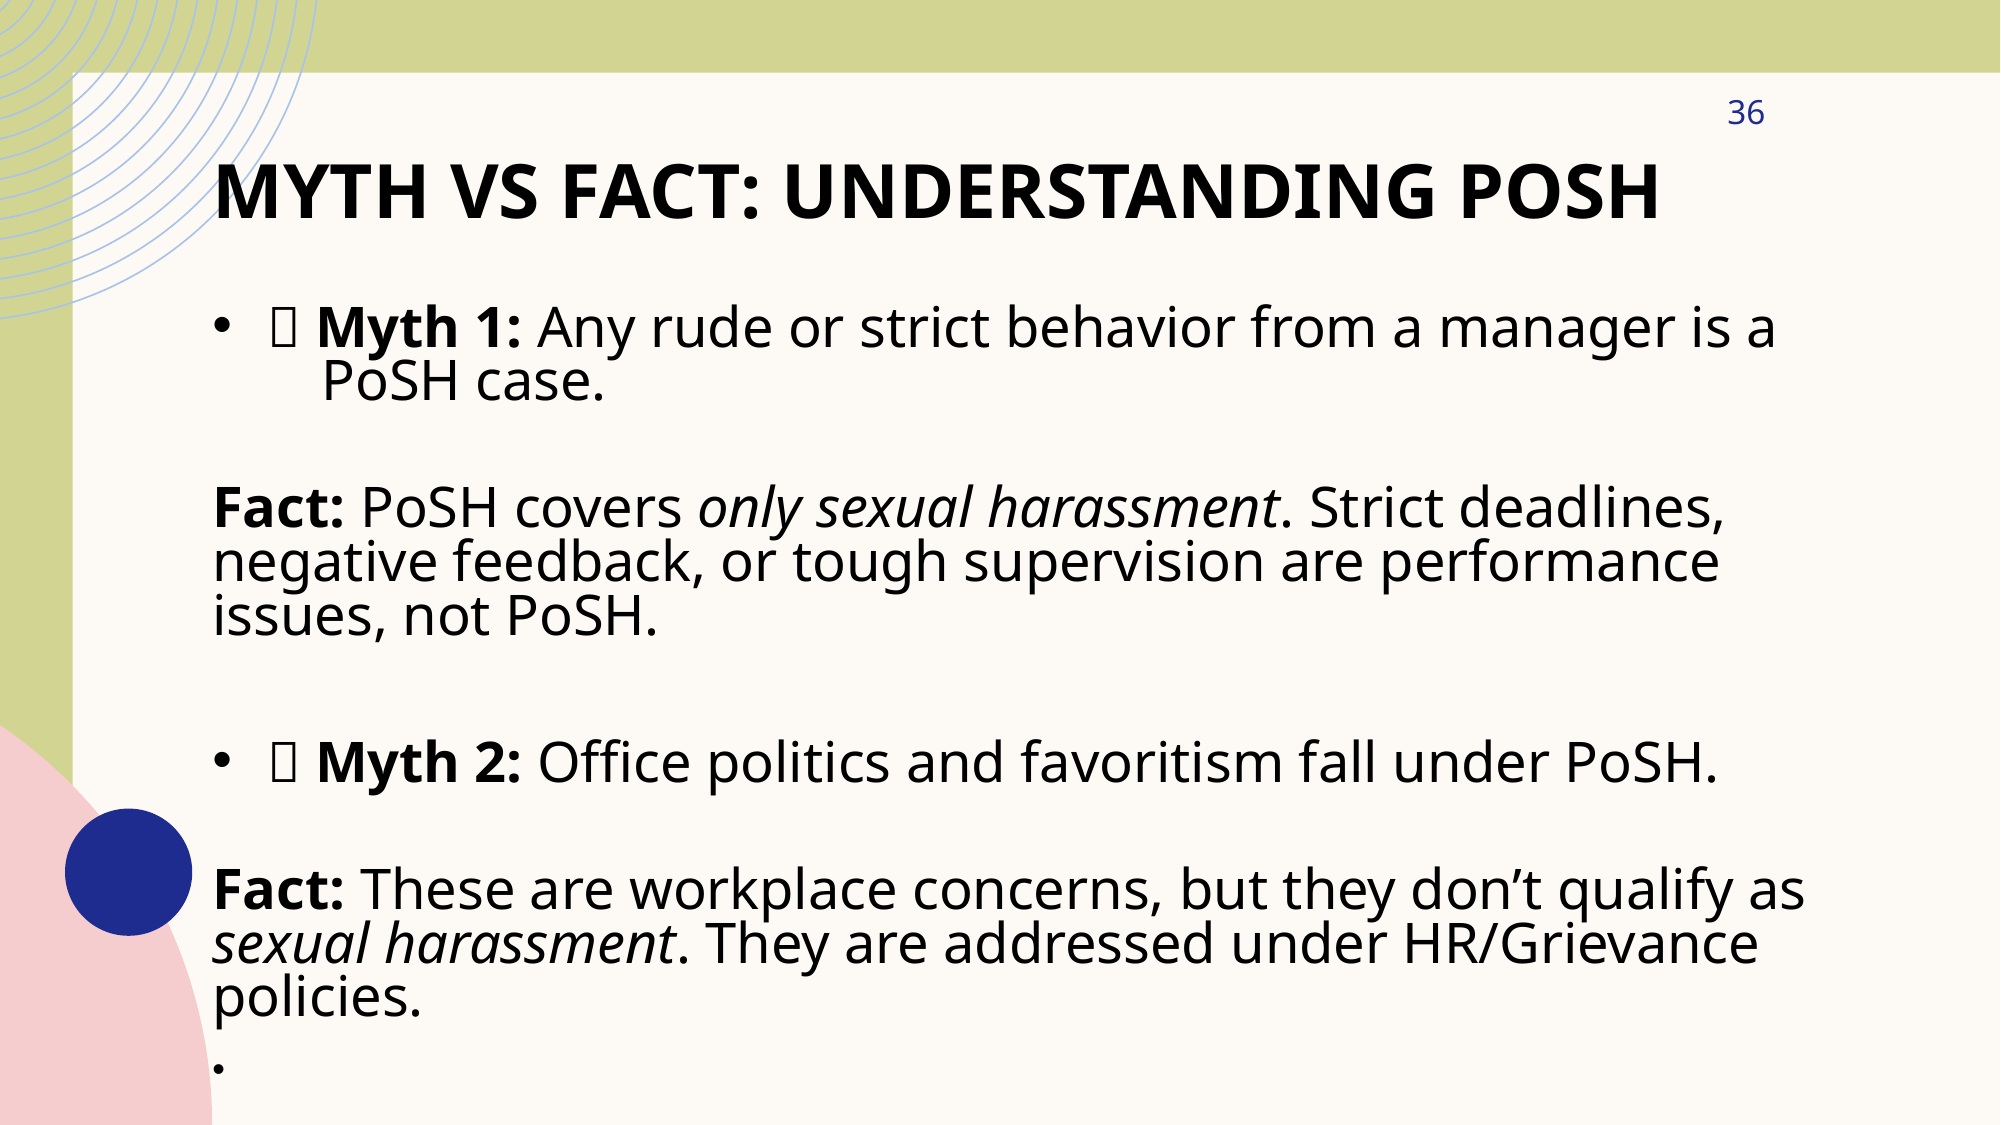

# Myth vs Fact: Understanding PoSH
🔹 Myth 1: Any rude or strict behavior from a manager is a PoSH case.
Fact: PoSH covers only sexual harassment. Strict deadlines, negative feedback, or tough supervision are performance issues, not PoSH.
🔹 Myth 2: Office politics and favoritism fall under PoSH.
Fact: These are workplace concerns, but they don’t qualify as sexual harassment. They are addressed under HR/Grievance policies.